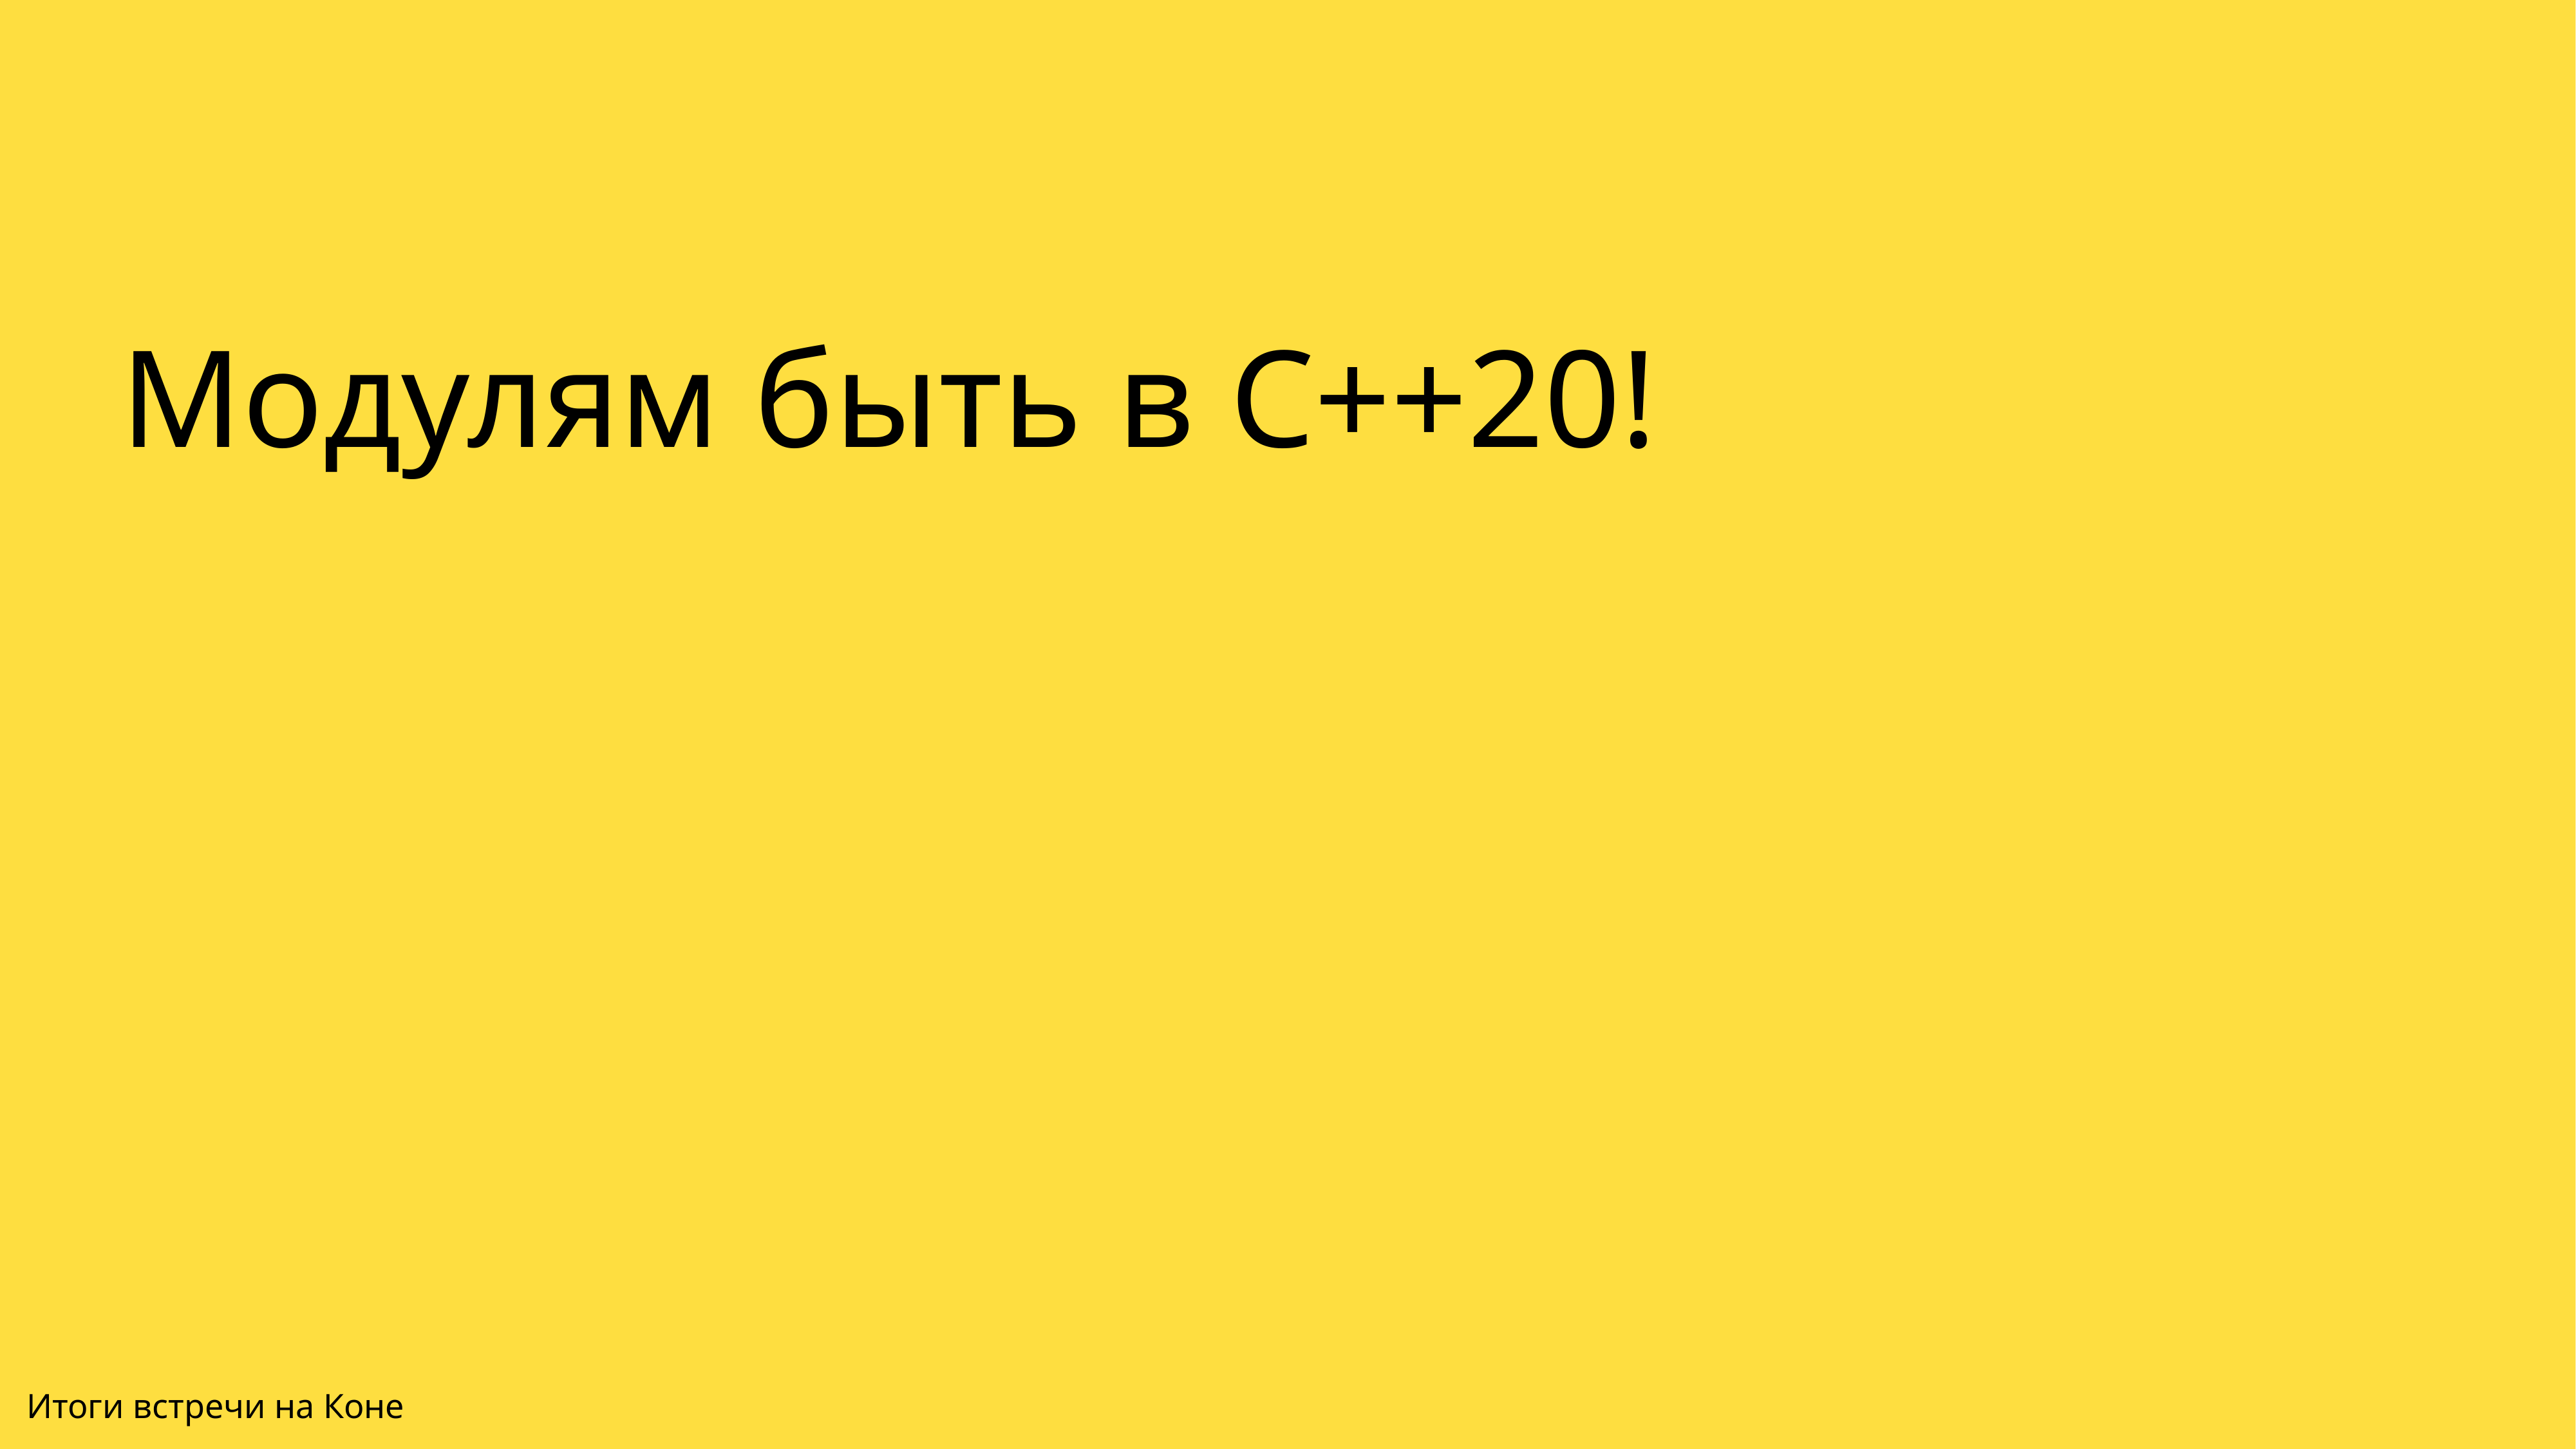

# Модулям быть в C++20!
Итоги встречи на Коне